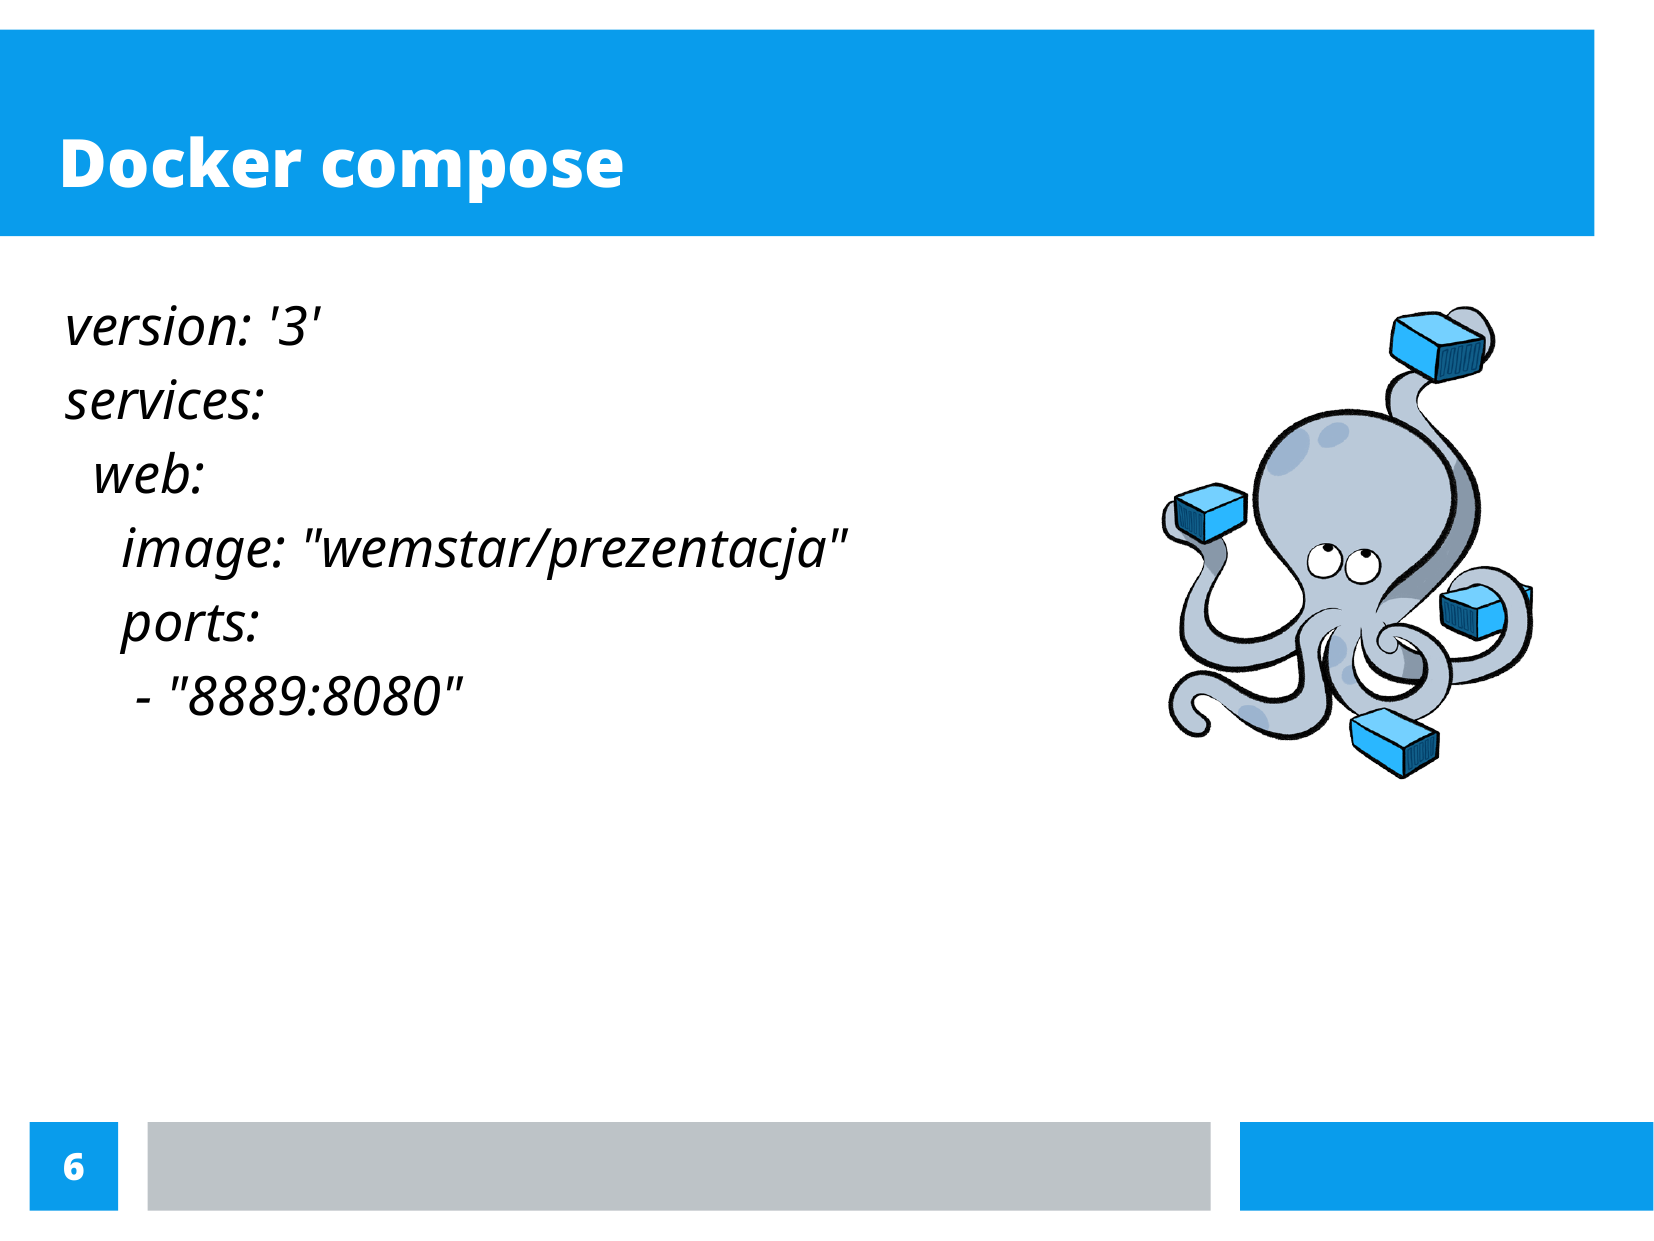

# Docker compose
version: '3'
services:
 web:
 image: "wemstar/prezentacja"
 ports:
 - "8889:8080"
6